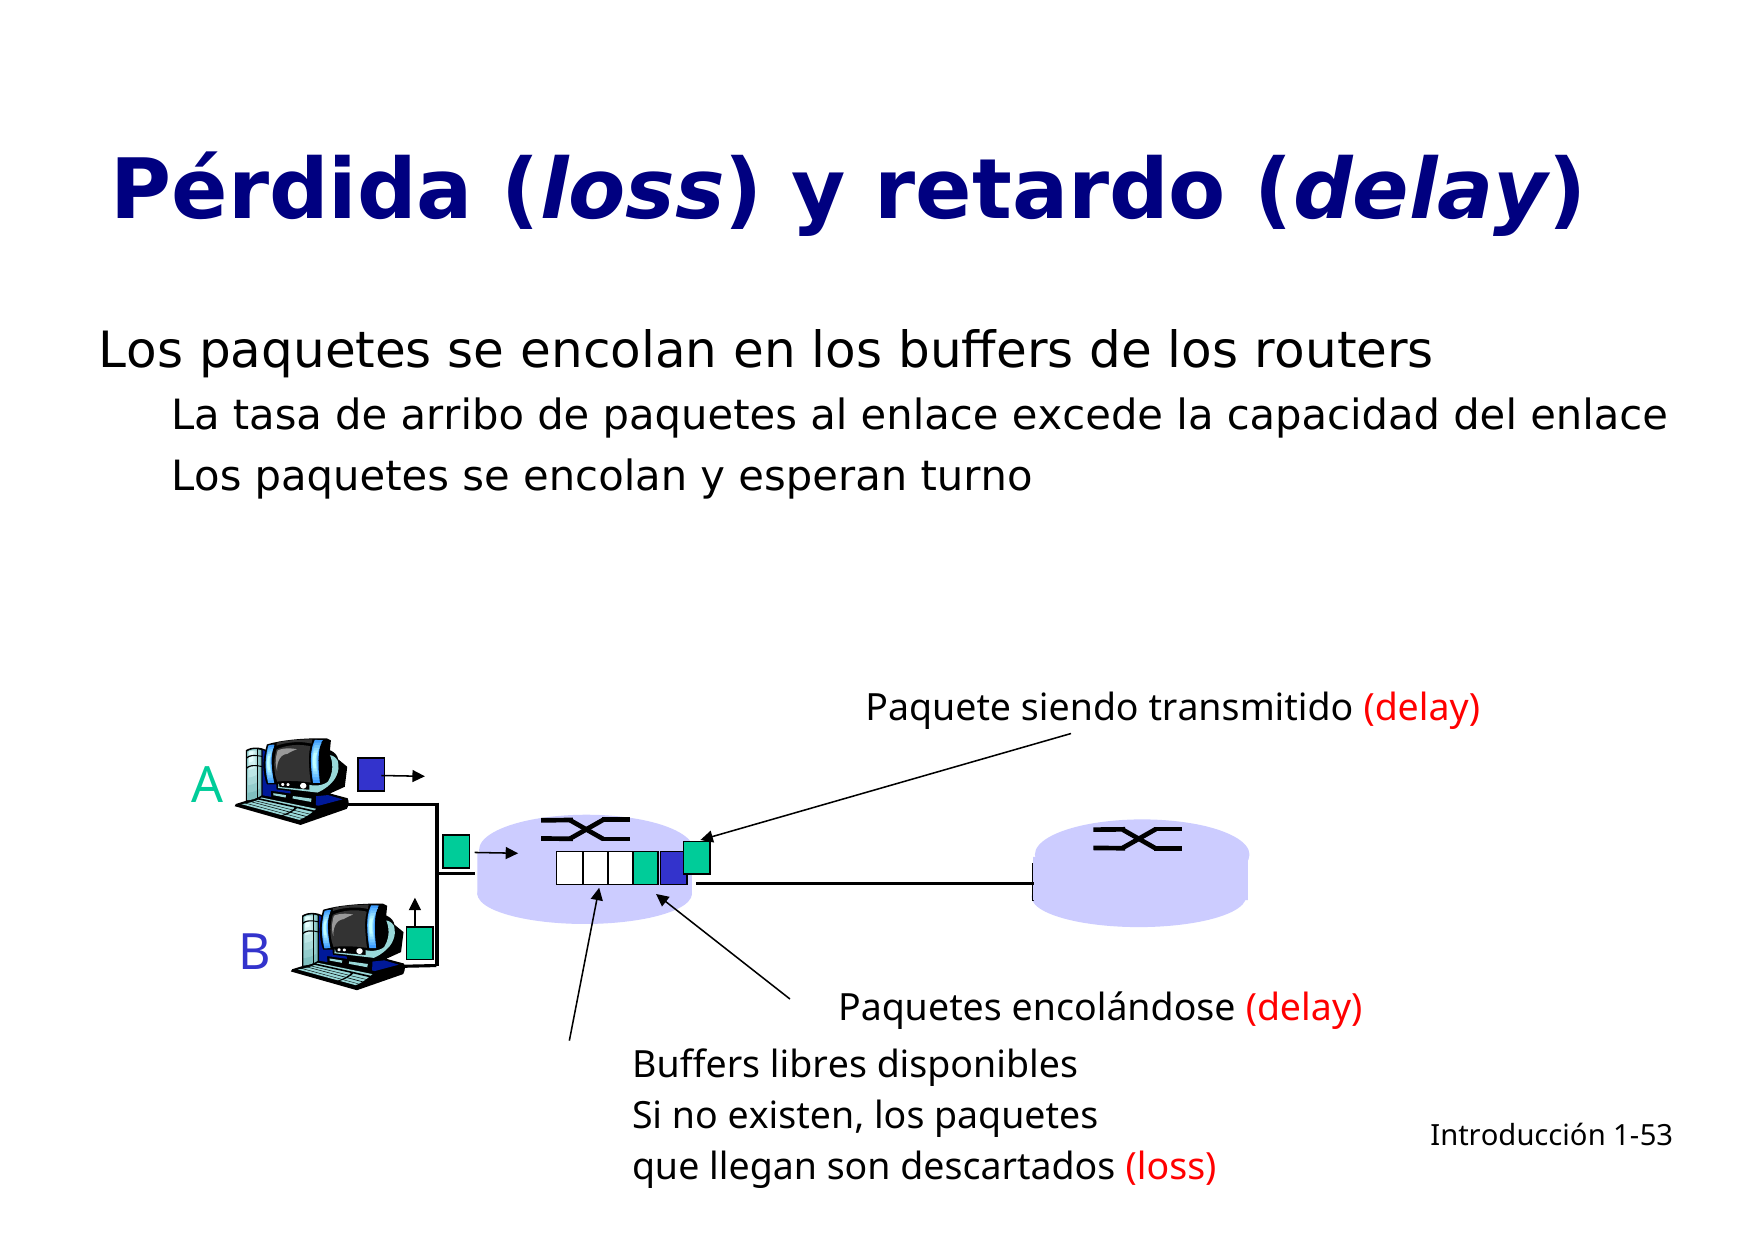

# Pérdida (loss) y retardo (delay)
Los paquetes se encolan en los buffers de los routers
La tasa de arribo de paquetes al enlace excede la capacidad del enlace
Los paquetes se encolan y esperan turno
Paquete siendo transmitido (delay)
A
Buffers libres disponibles
Si no existen, los paquetes
que llegan son descartados (loss)
Paquetes encolándose (delay)
B